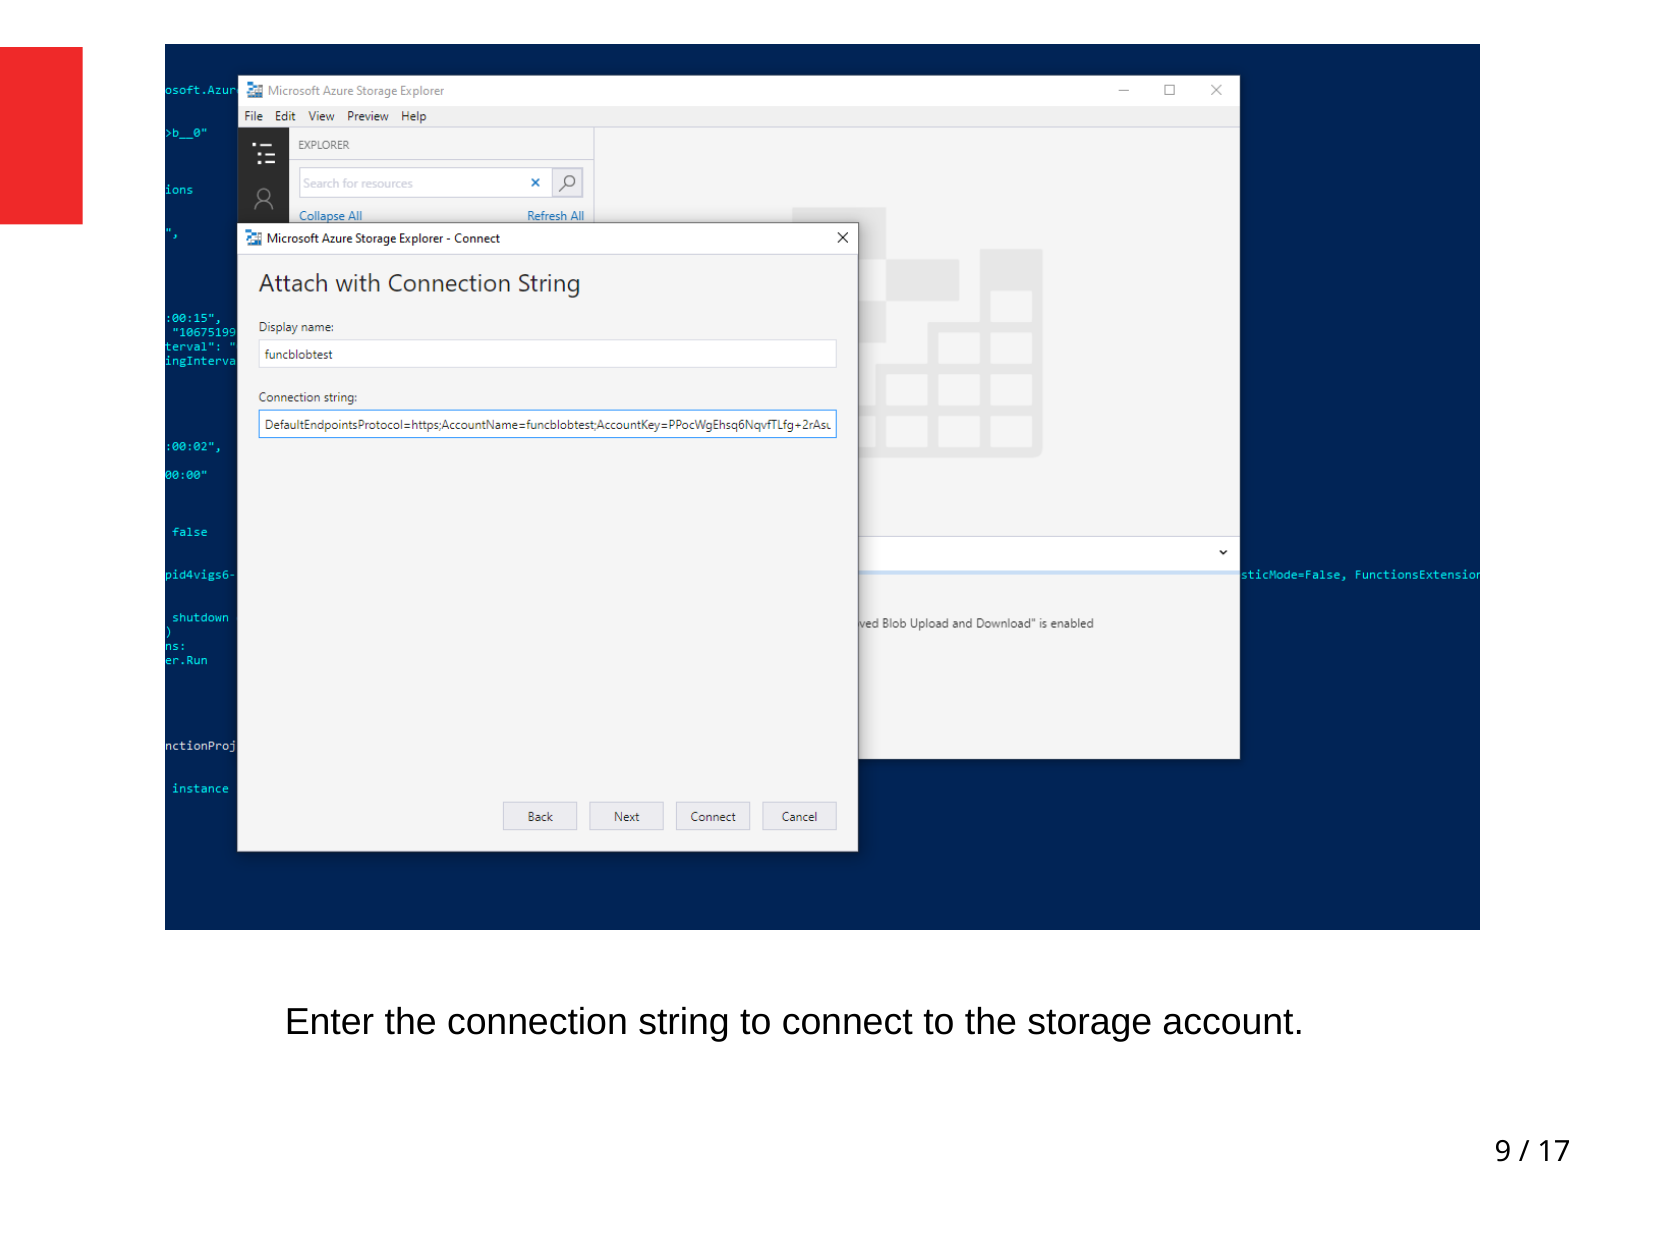

#
Enter the connection string to connect to the storage account.
9